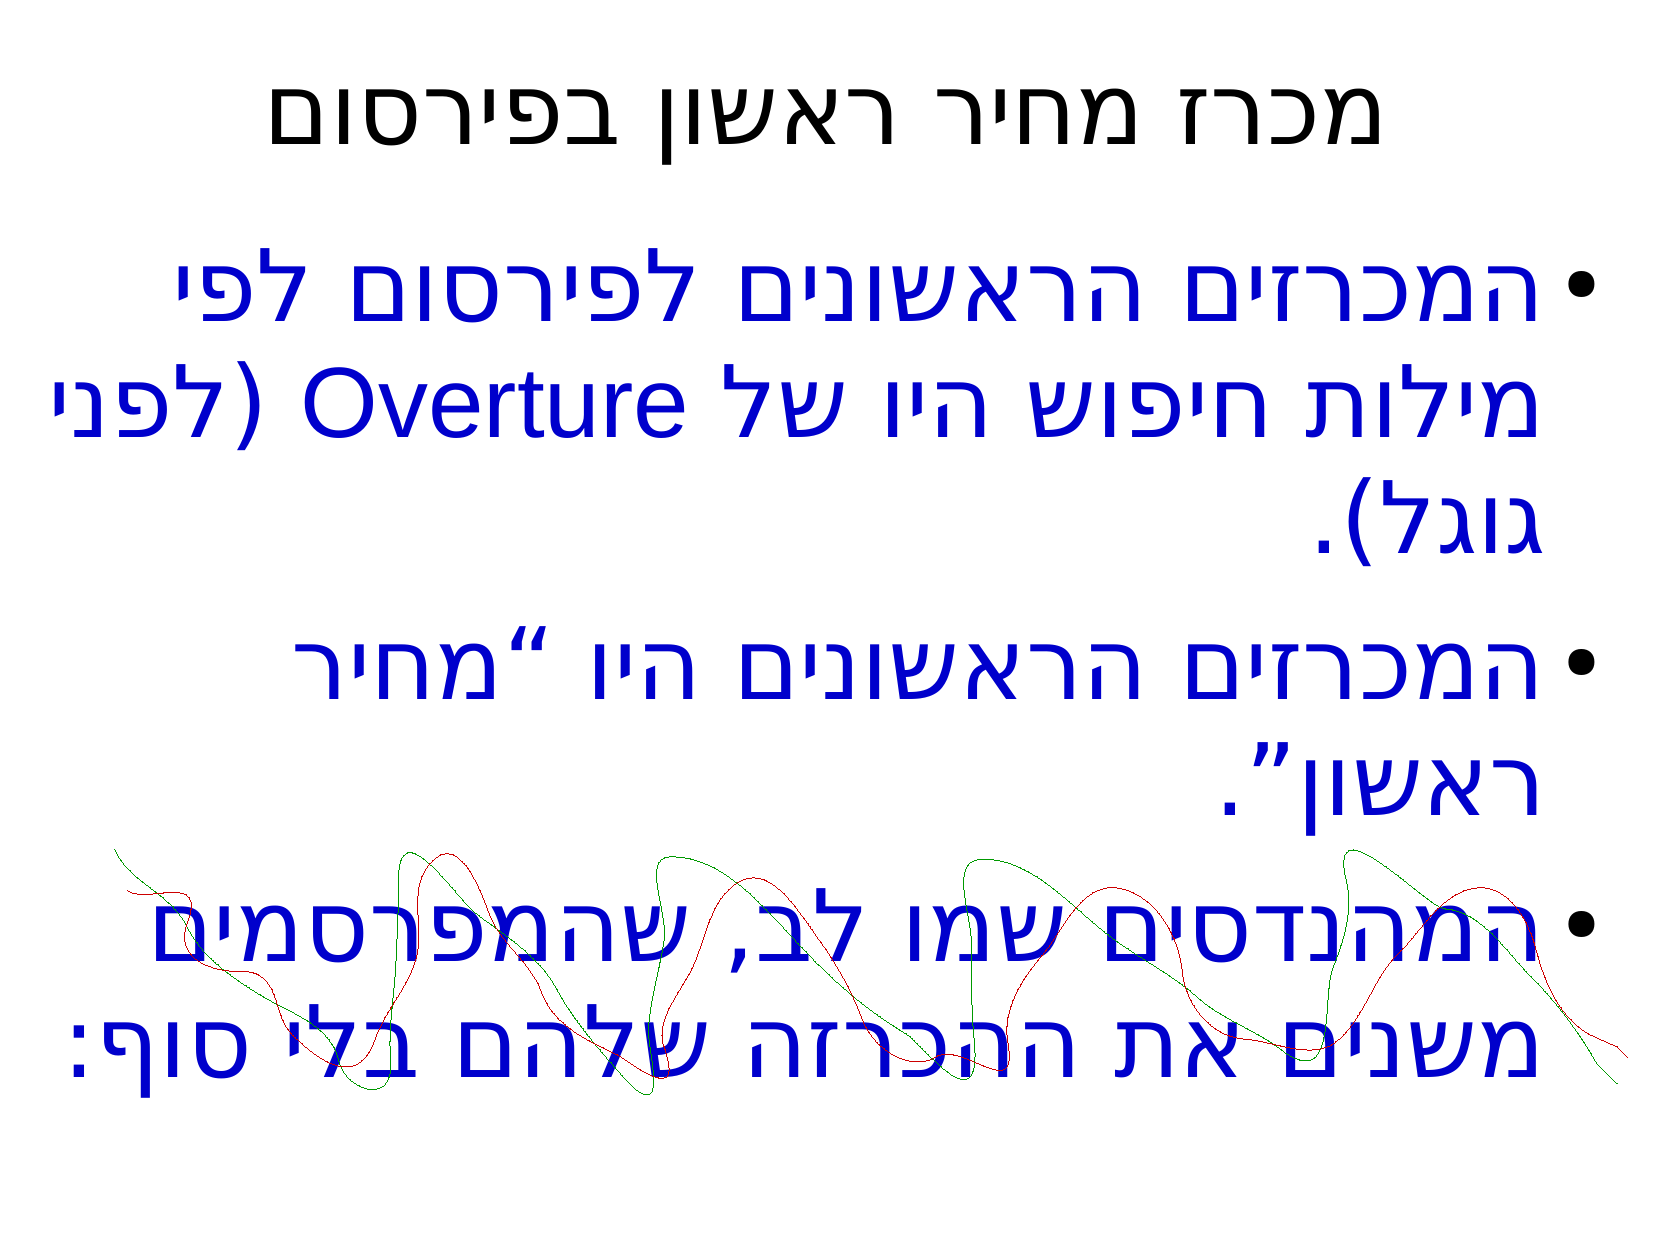

מכרז מחיר ראשון בפירסום
# המכרזים הראשונים לפירסום לפי מילות חיפוש היו של Overture (לפני גוגל).
המכרזים הראשונים היו “מחיר ראשון”.
המהנדסים שמו לב, שהמפרסמים משנים את ההכרזה שלהם בלי סוף:
נוצר עומס כבד על השרתים.